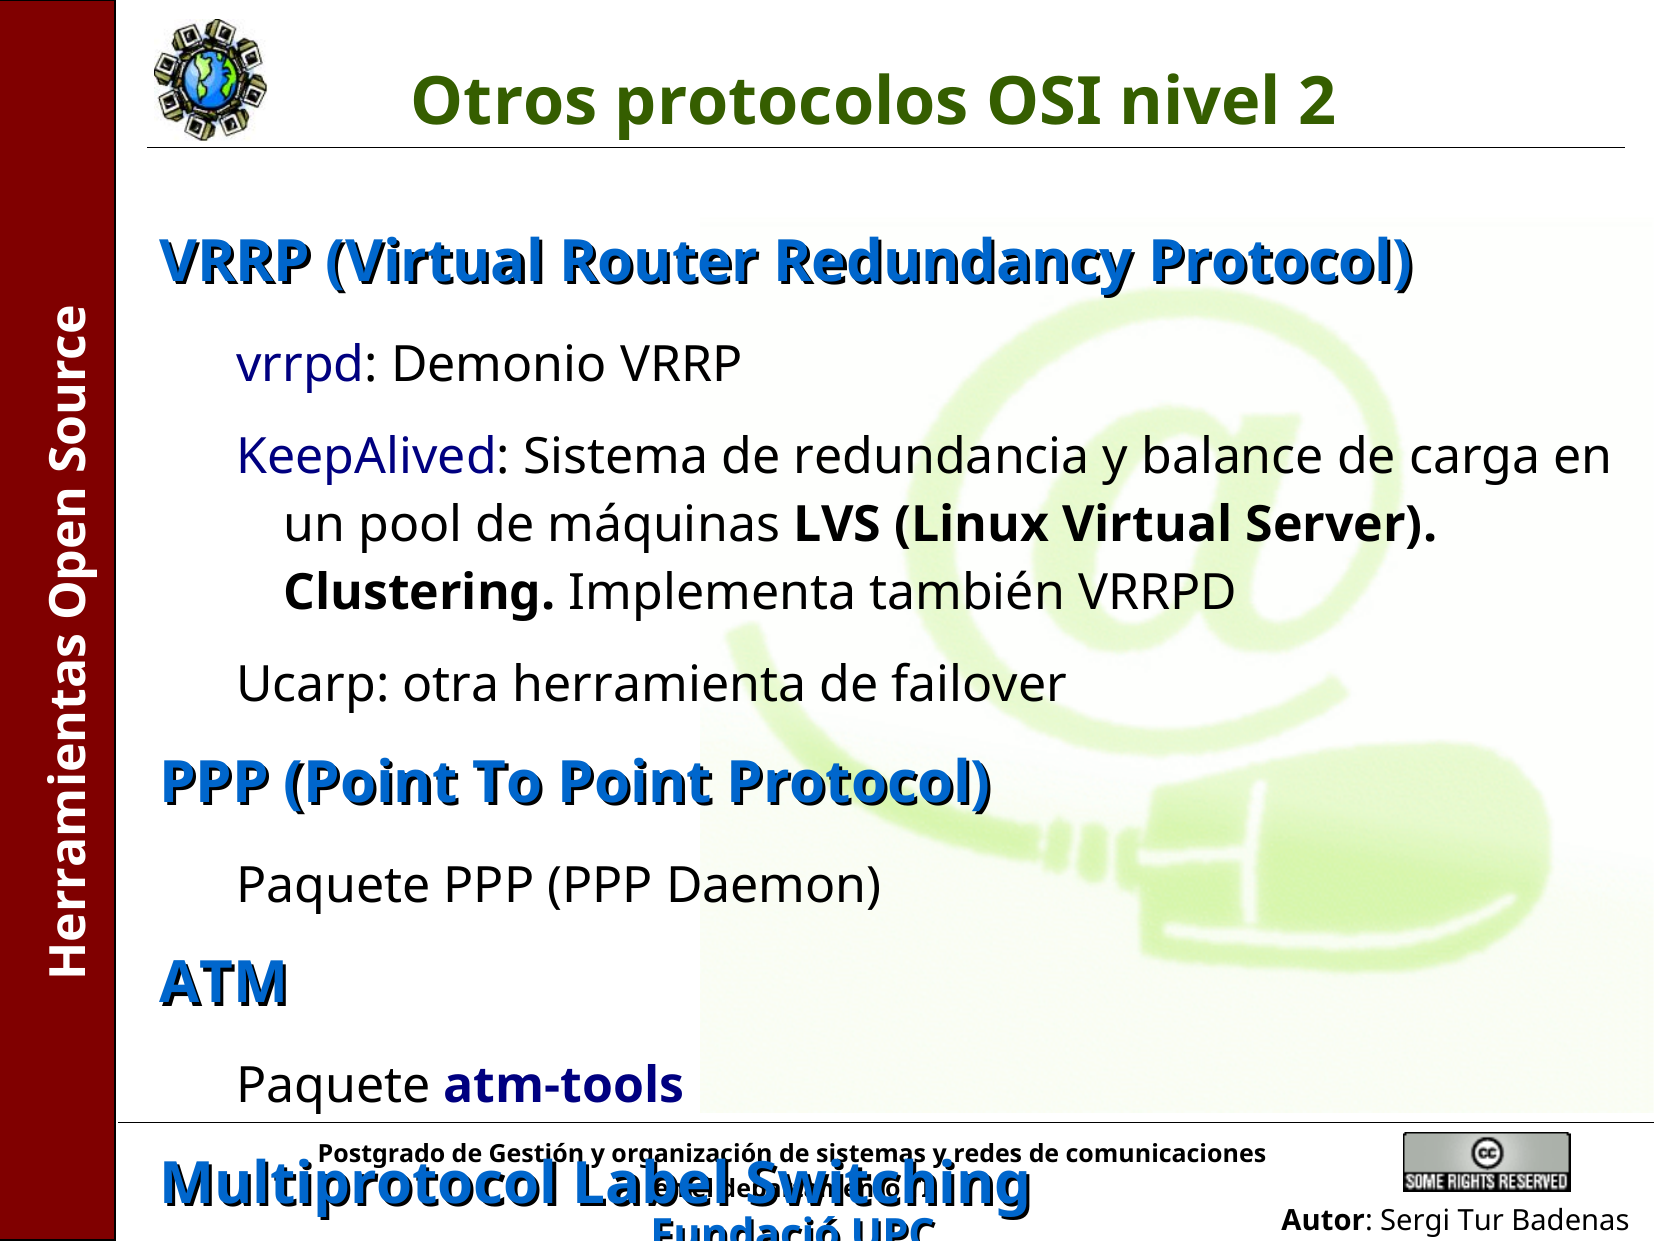

# Otros protocolos OSI nivel 2
VRRP (Virtual Router Redundancy Protocol)
vrrpd: Demonio VRRP
KeepAlived: Sistema de redundancia y balance de carga en un pool de máquinas LVS (Linux Virtual Server). Clustering. Implementa también VRRPD
Ucarp: otra herramienta de failover
PPP (Point To Point Protocol)
Paquete PPP (PPP Daemon)
ATM
Paquete atm-tools
Multiprotocol Label Switching
http://mpls-linux.sourceforge.net/